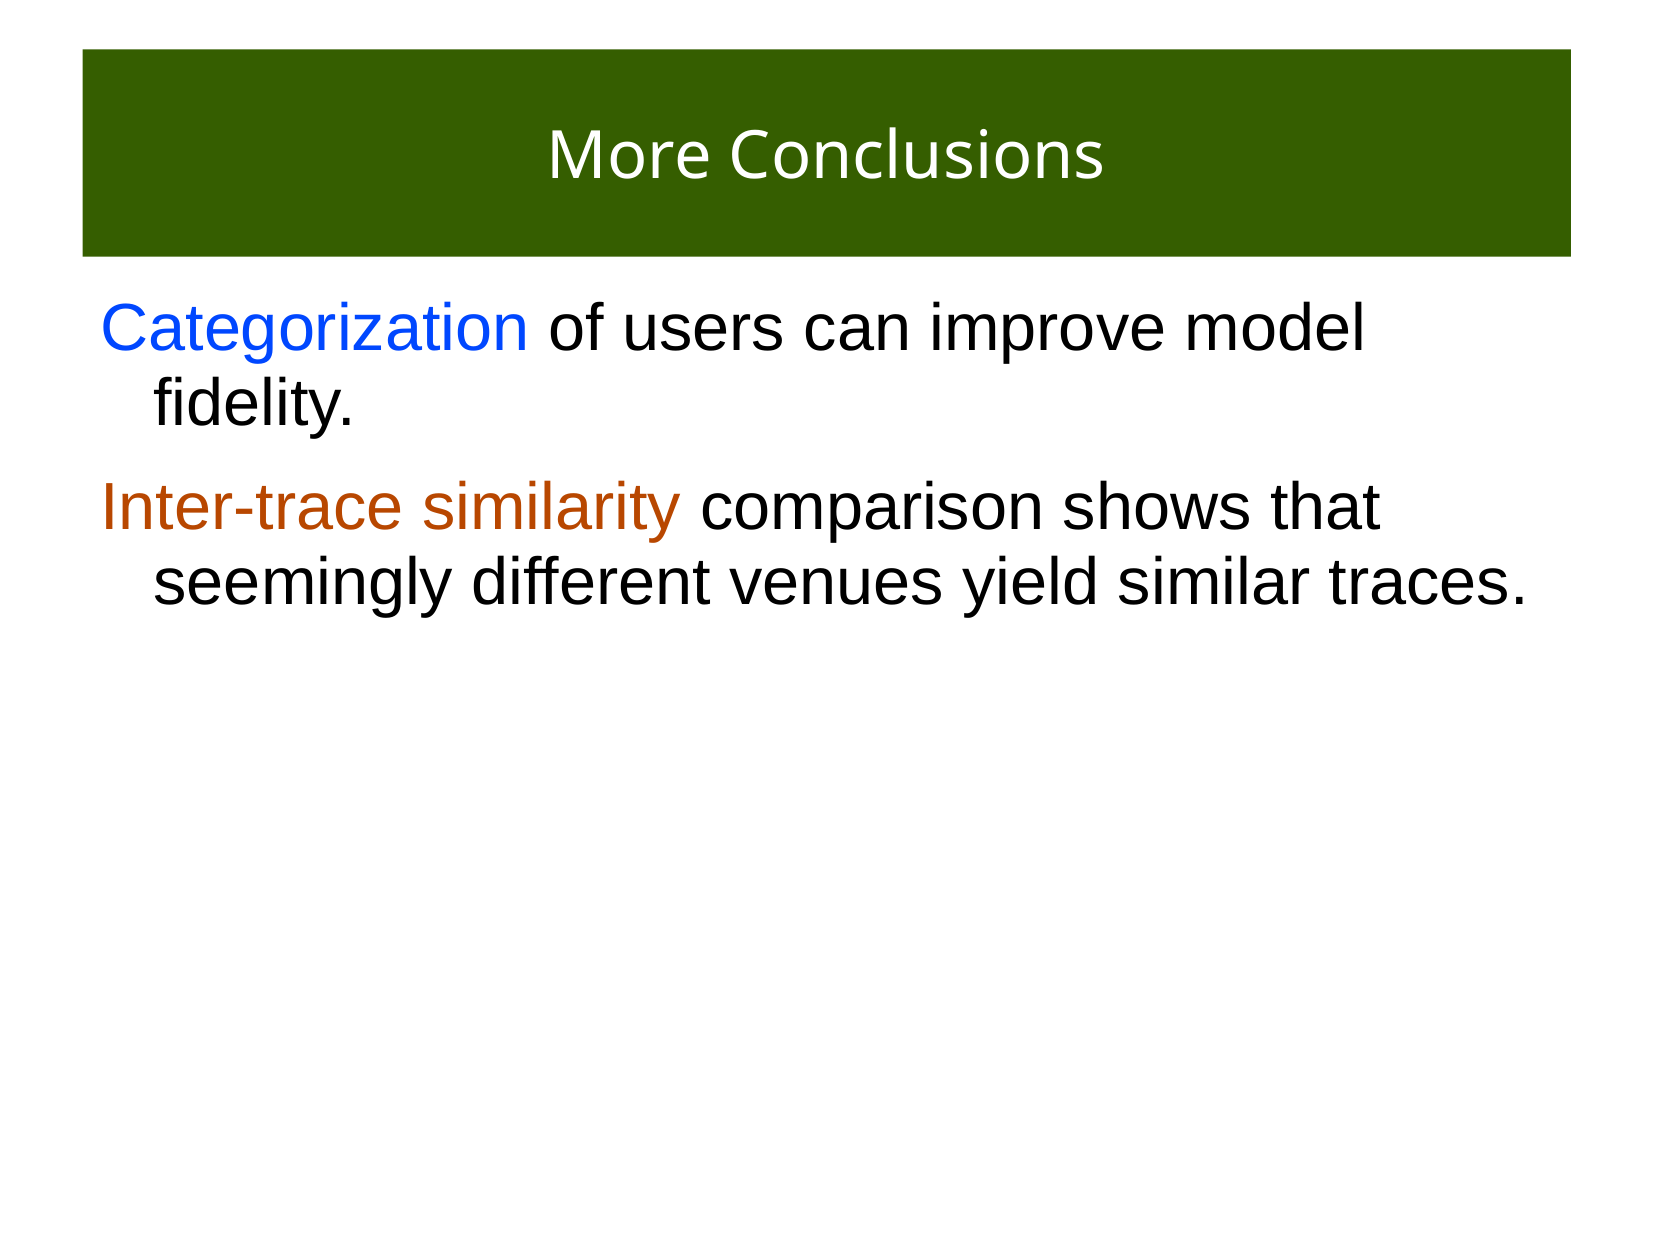

#
More Conclusions
Categorization of users can improve model fidelity.
Inter-trace similarity comparison shows that seemingly different venues yield similar traces.